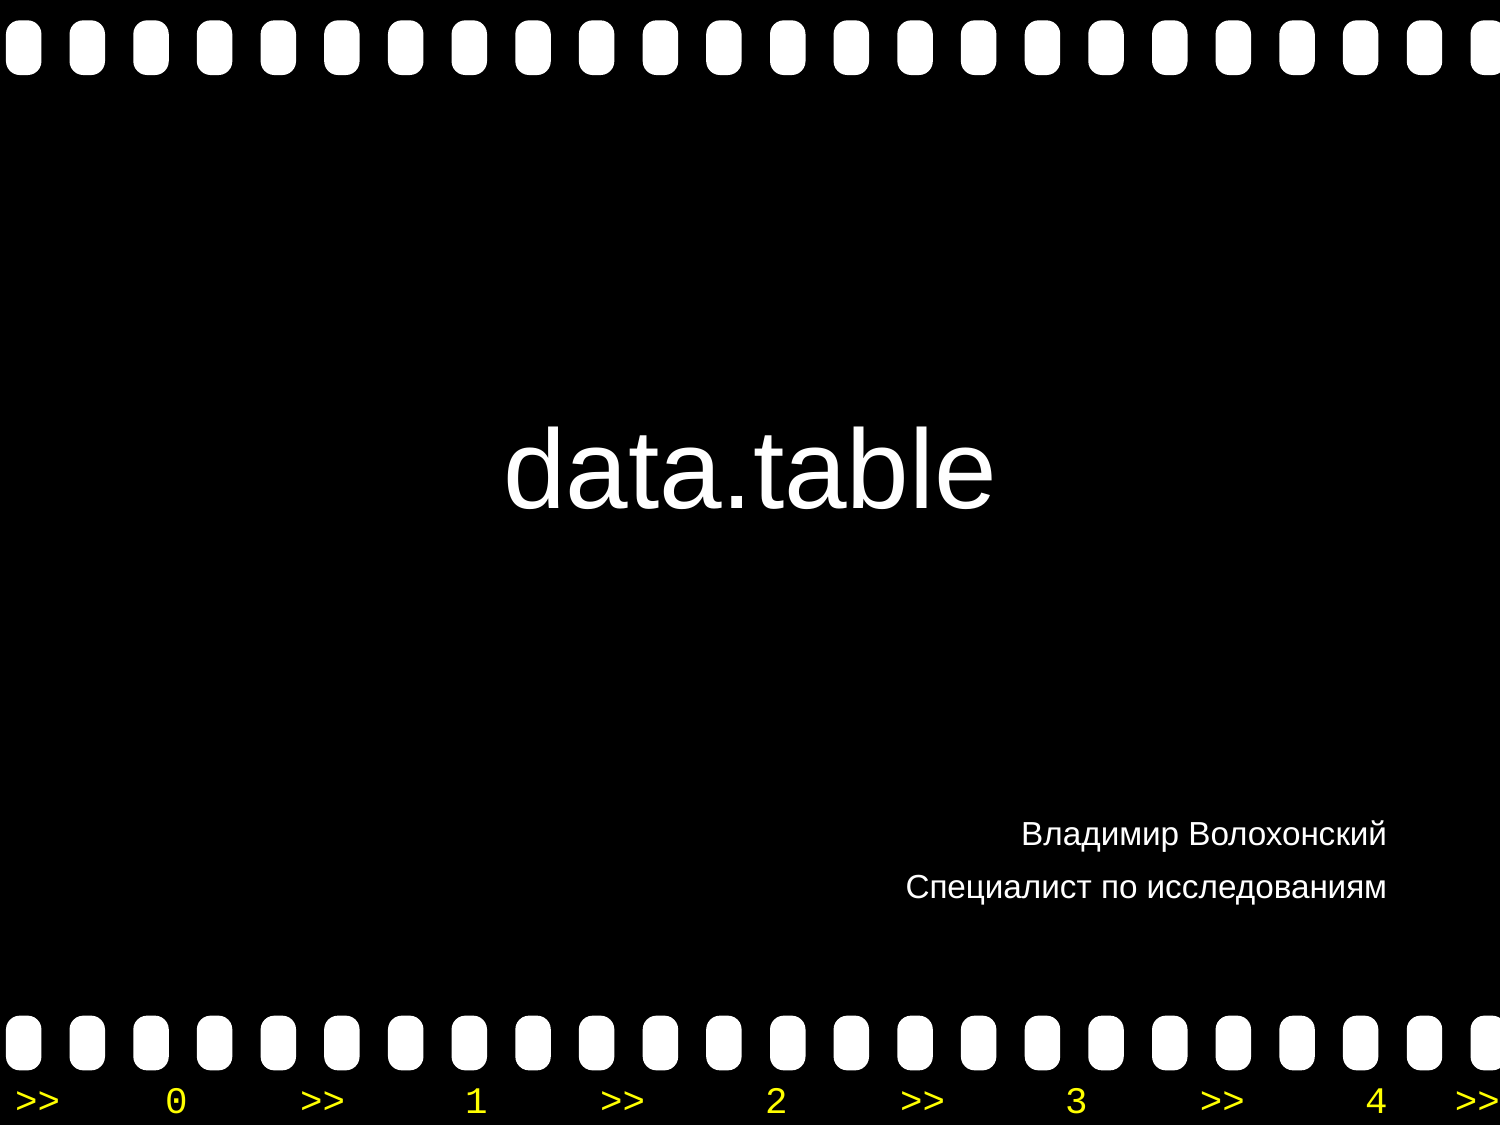

# data.table
Владимир Волохонский
Специалист по исследованиям